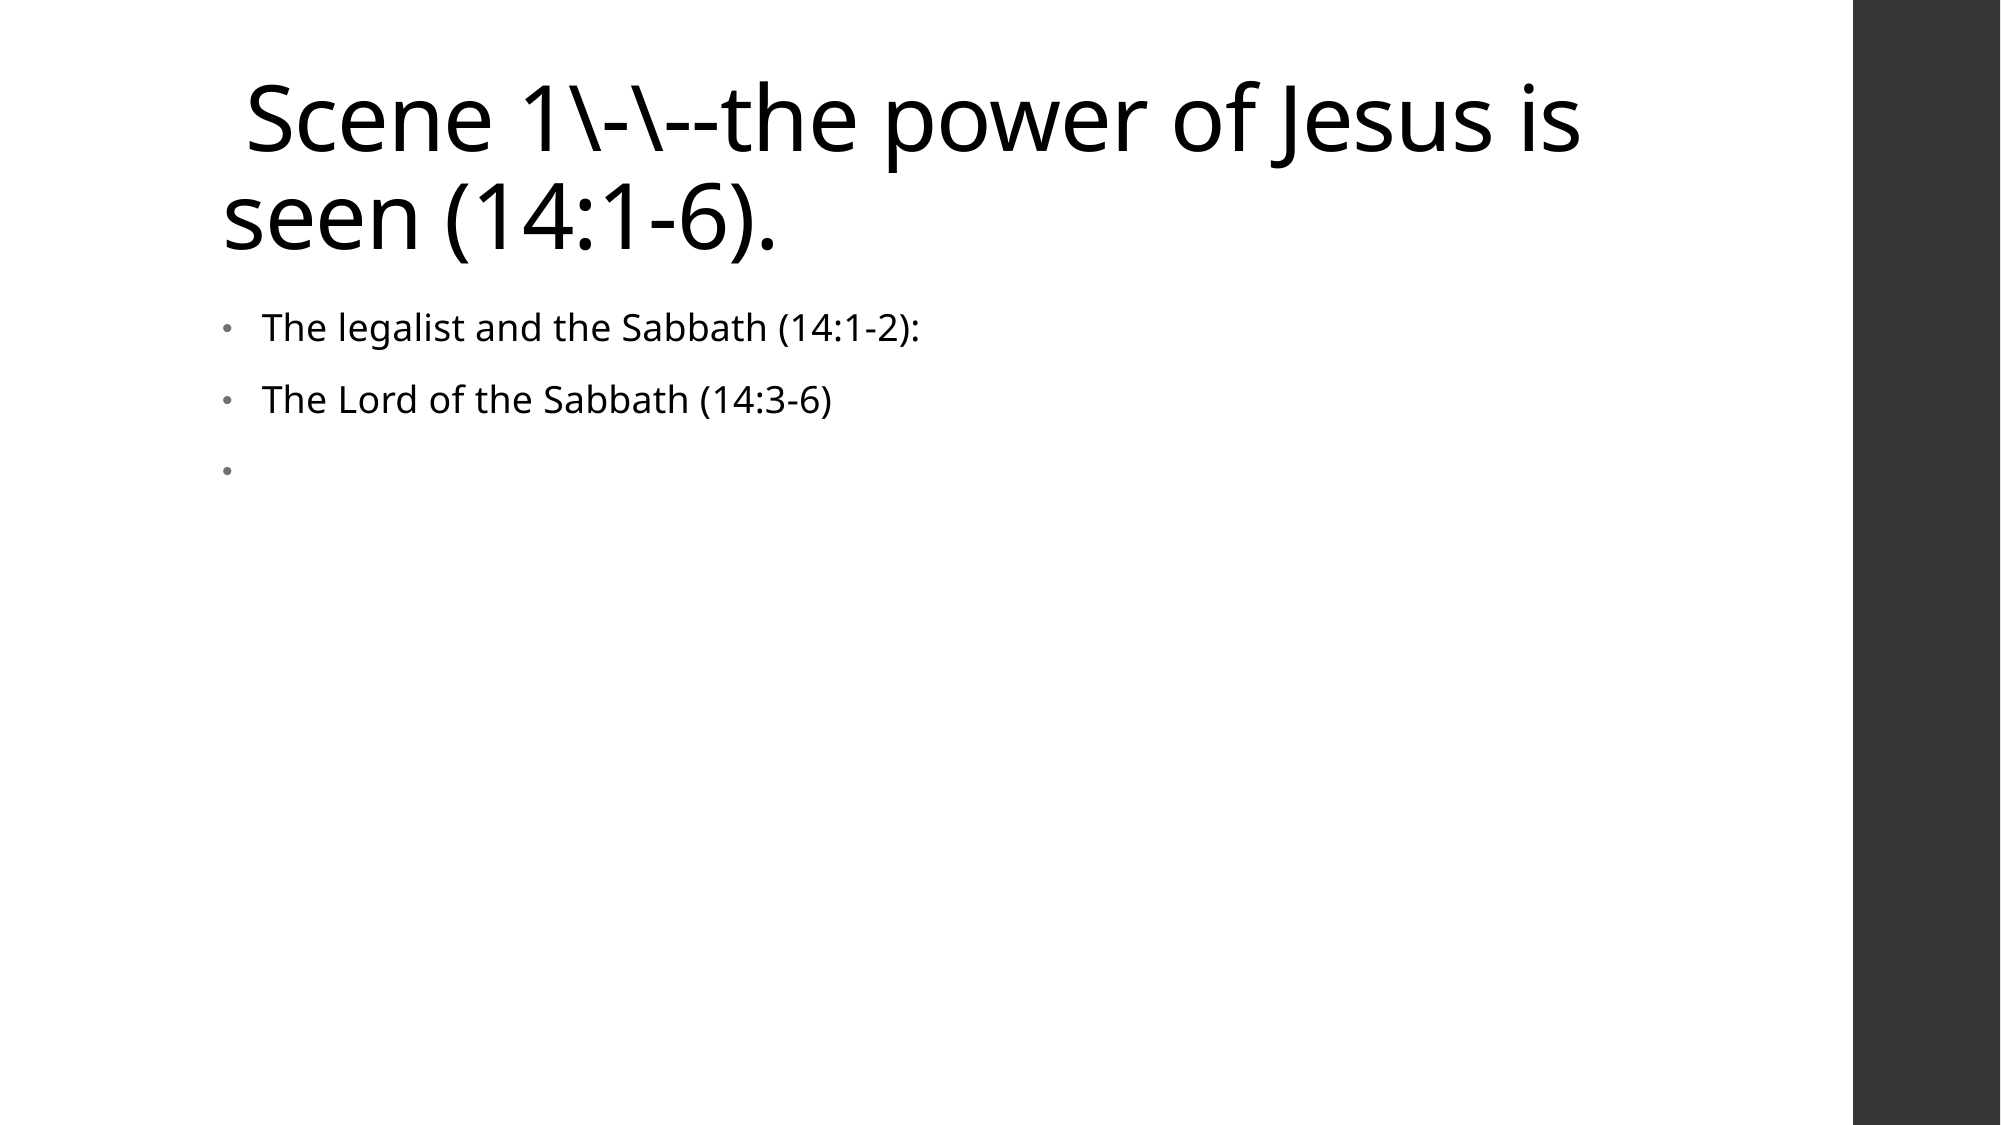

# Scene 1\-\--the power of Jesus is seen (14:1-6).
 The legalist and the Sabbath (14:1-2):
 The Lord of the Sabbath (14:3-6)